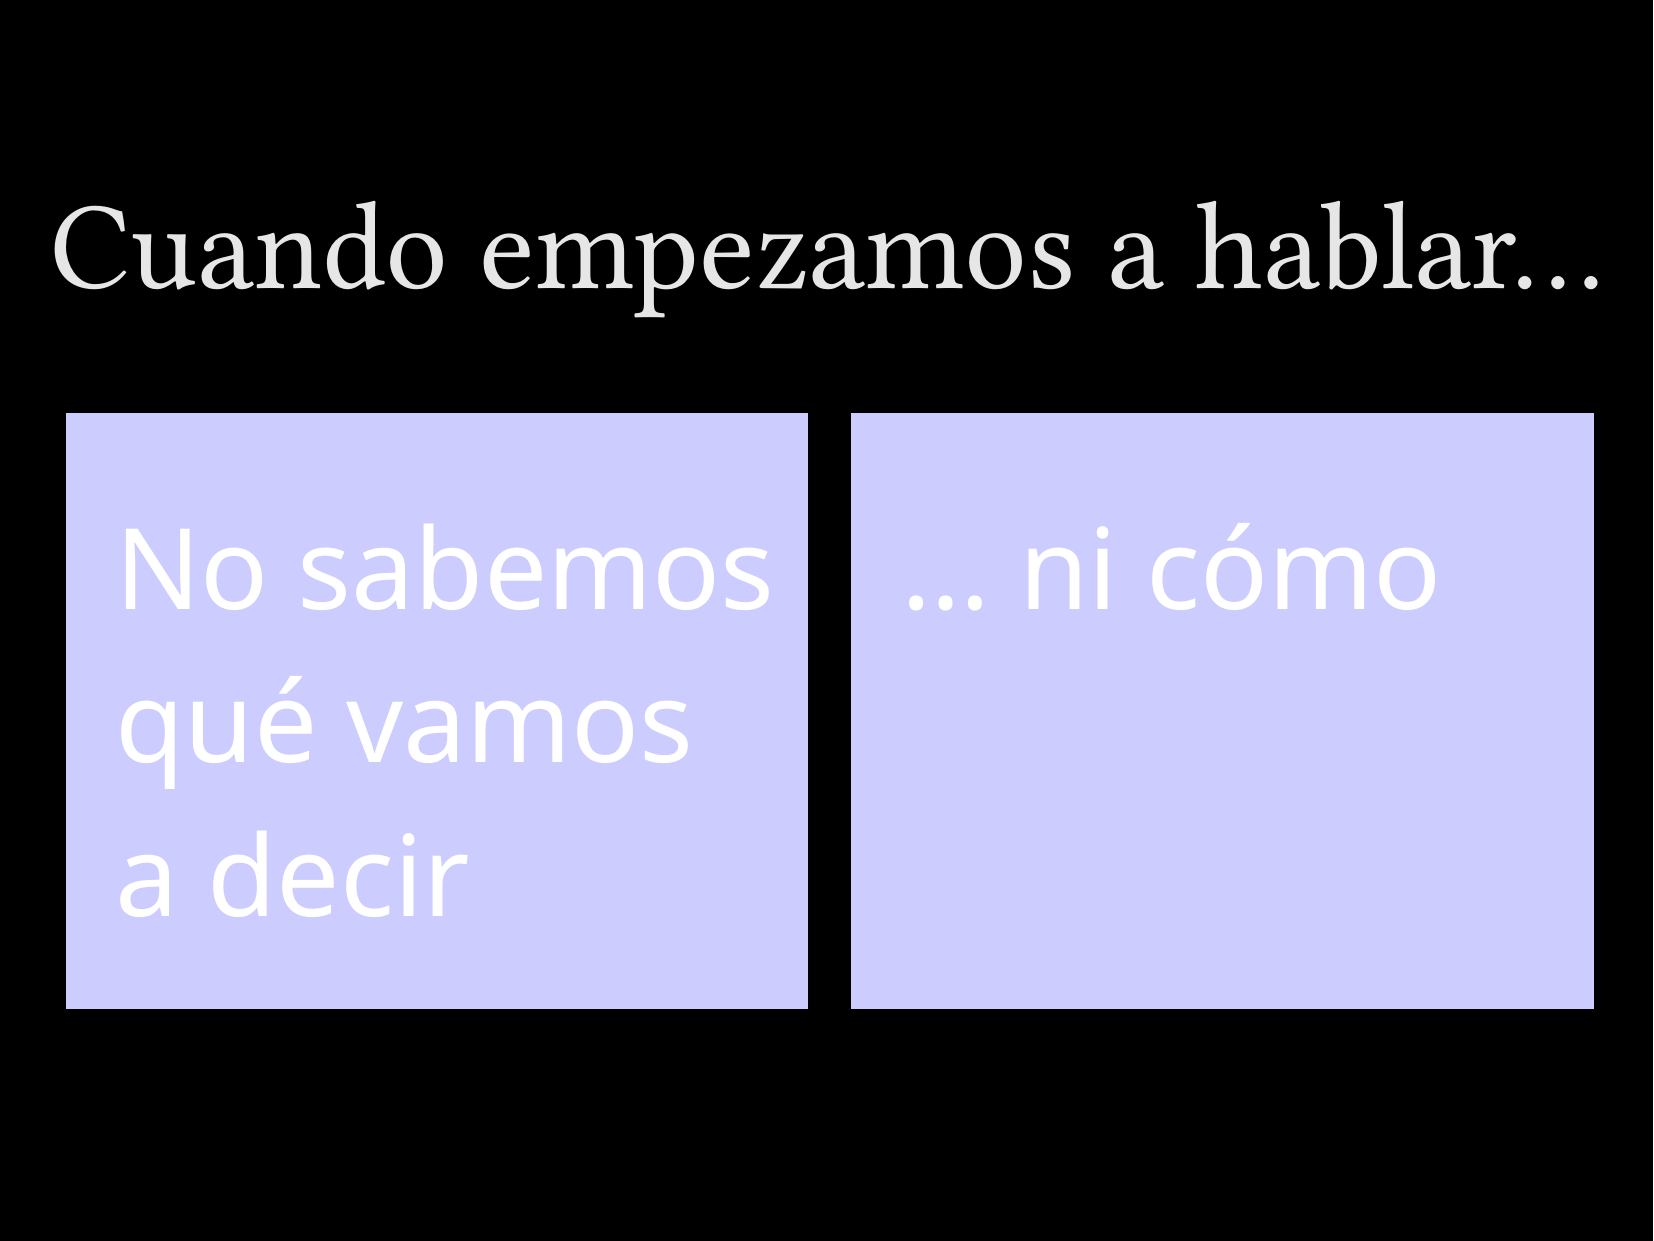

Cuando empezamos a hablar...
No sabemos
qué vamos
a decir
… ni cómo